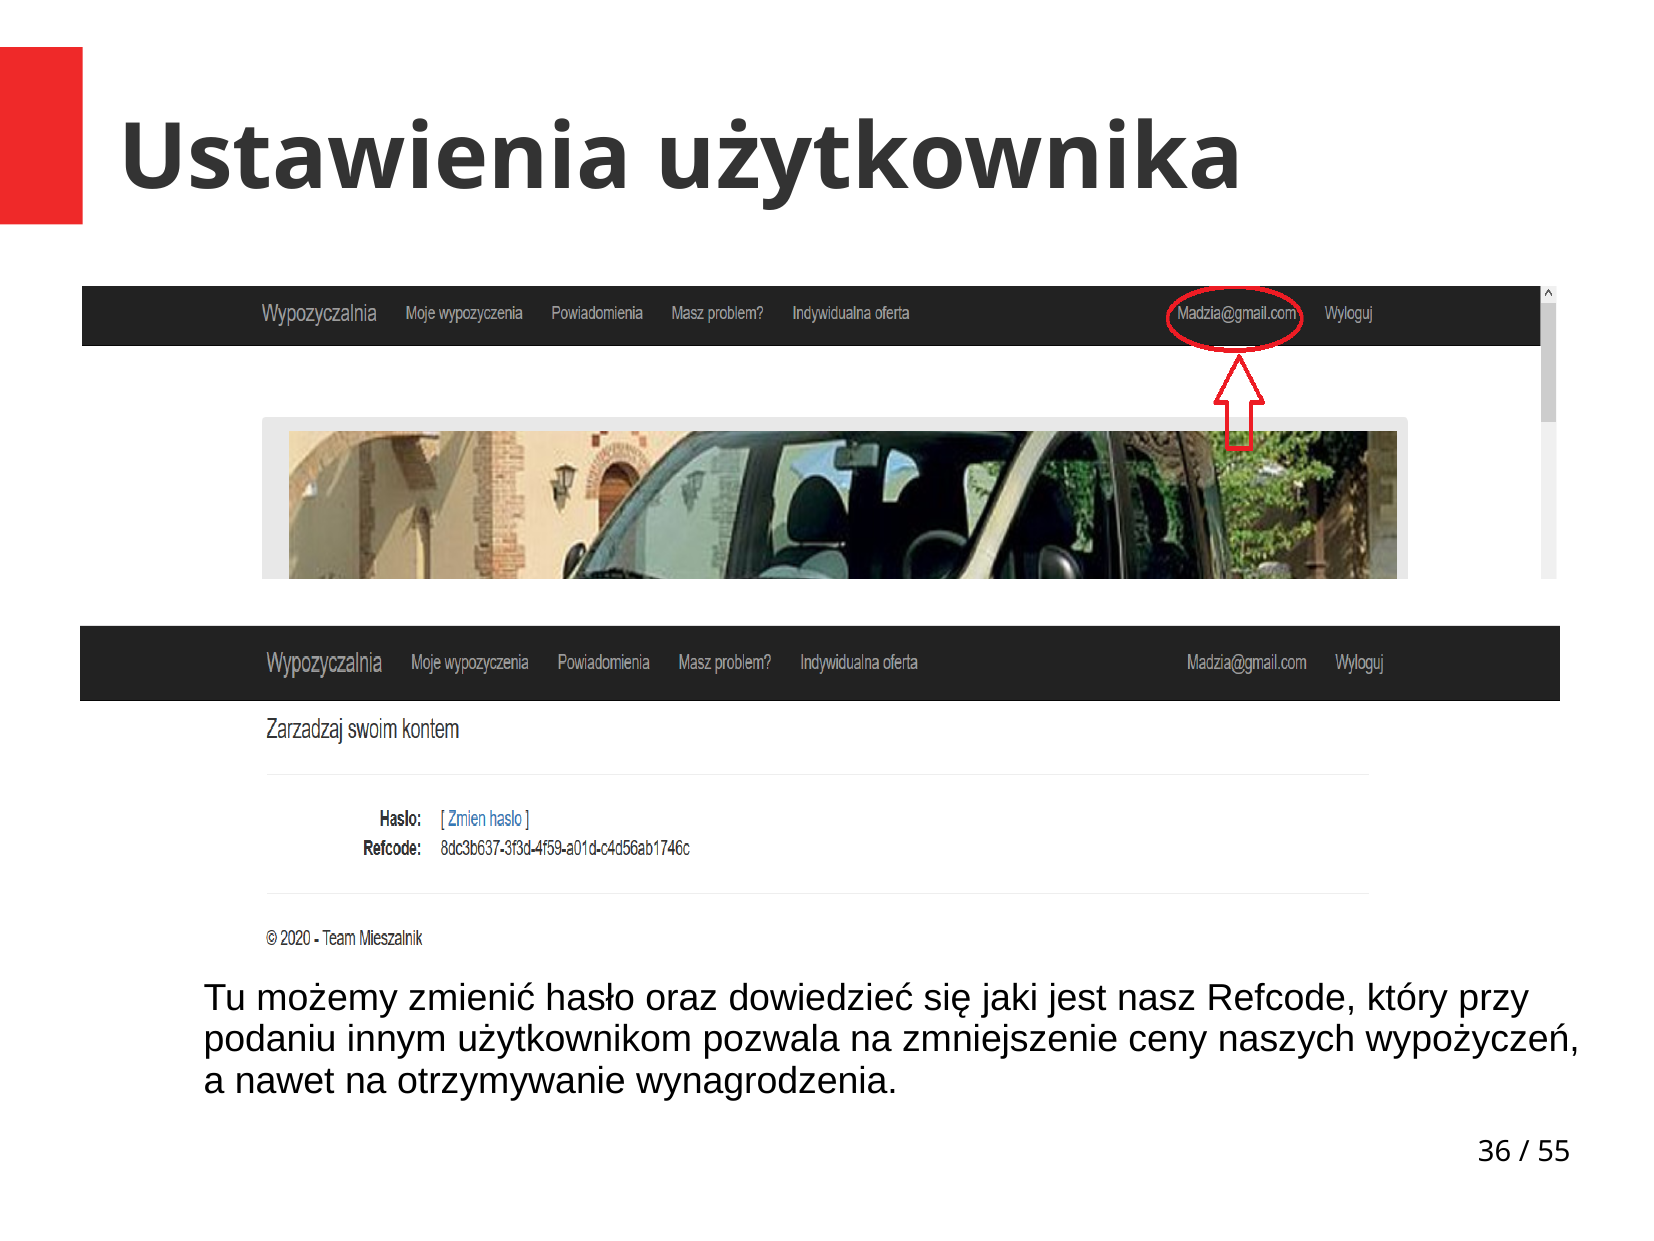

# Ustawienia użytkownika
Tu możemy zmienić hasło oraz dowiedzieć się jaki jest nasz Refcode, który przy podaniu innym użytkownikom pozwala na zmniejszenie ceny naszych wypożyczeń, a nawet na otrzymywanie wynagrodzenia.
36